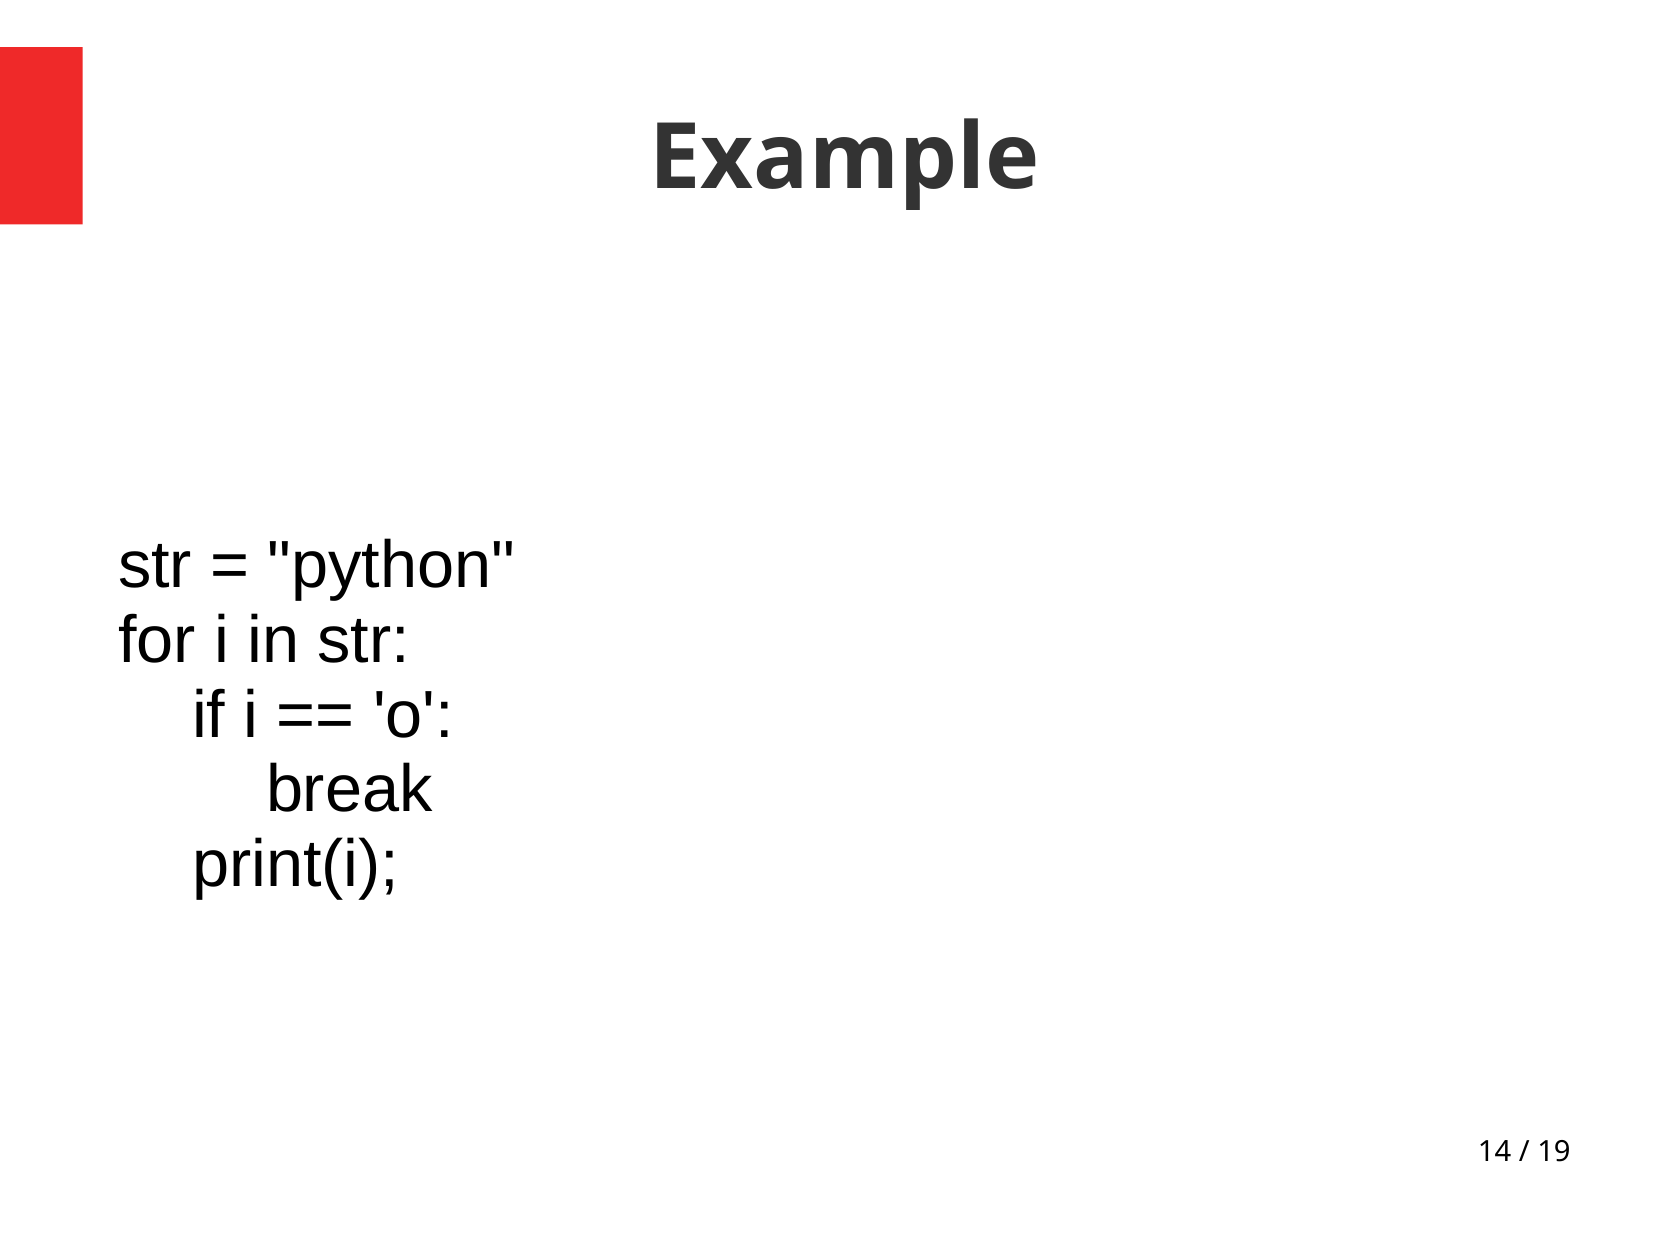

# Example
str = "python"
for i in str:
 if i == 'o':
 break
 print(i);
14